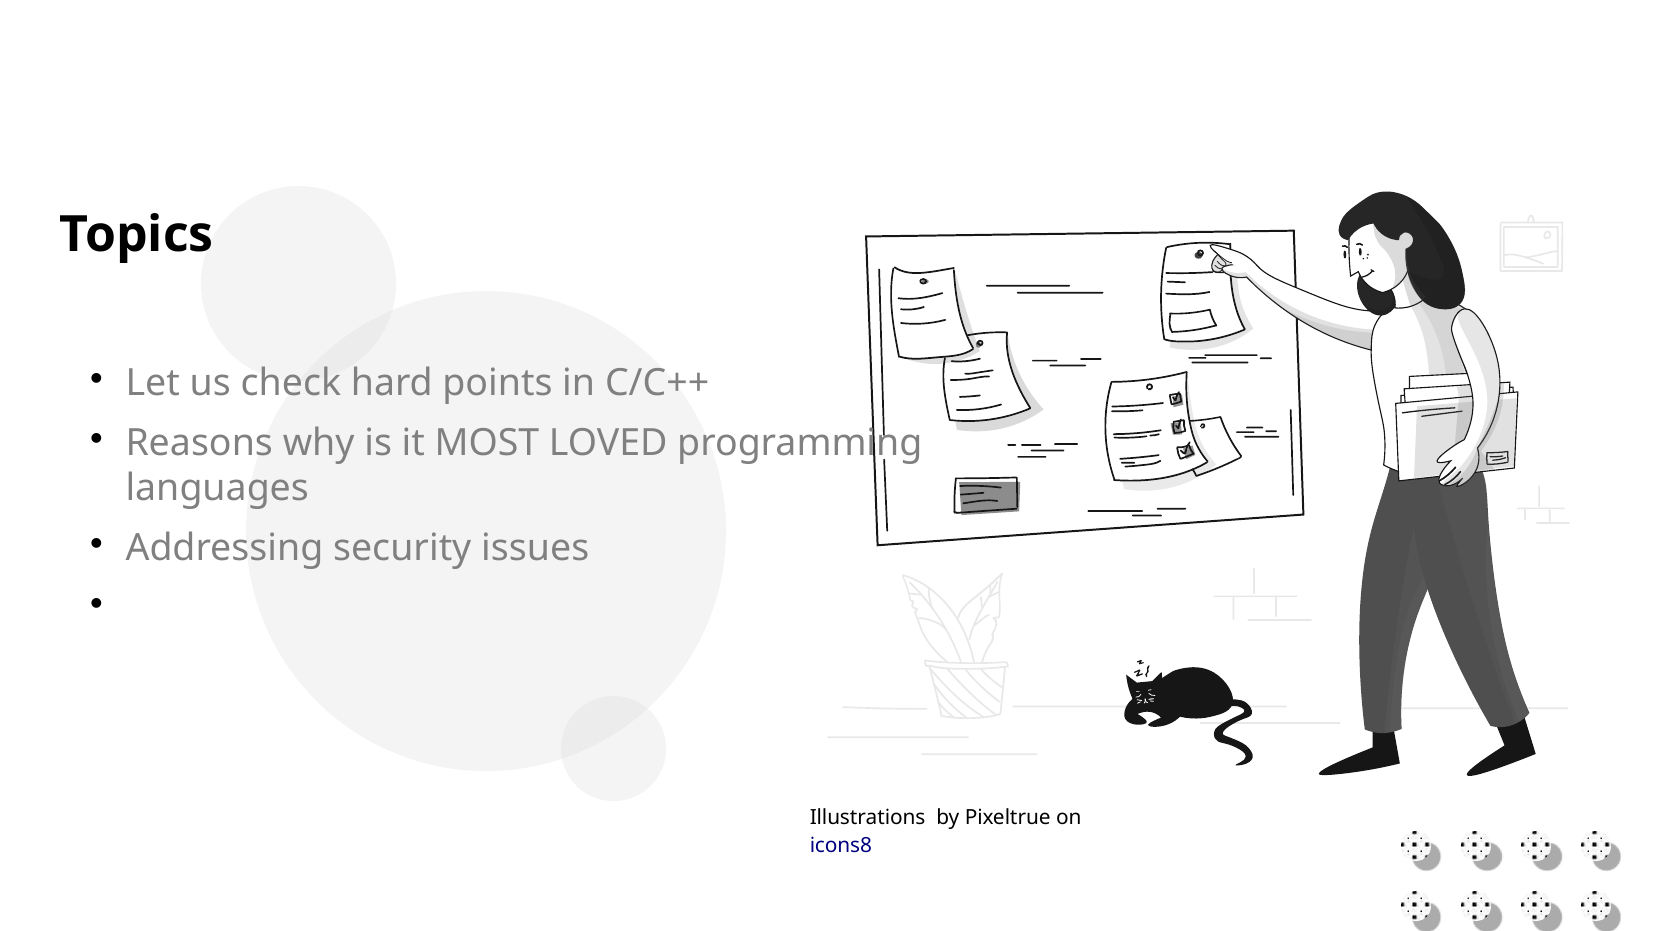

Topics
Let us check hard points in C/C++
Reasons why is it MOST LOVED programming languages
Addressing security issues